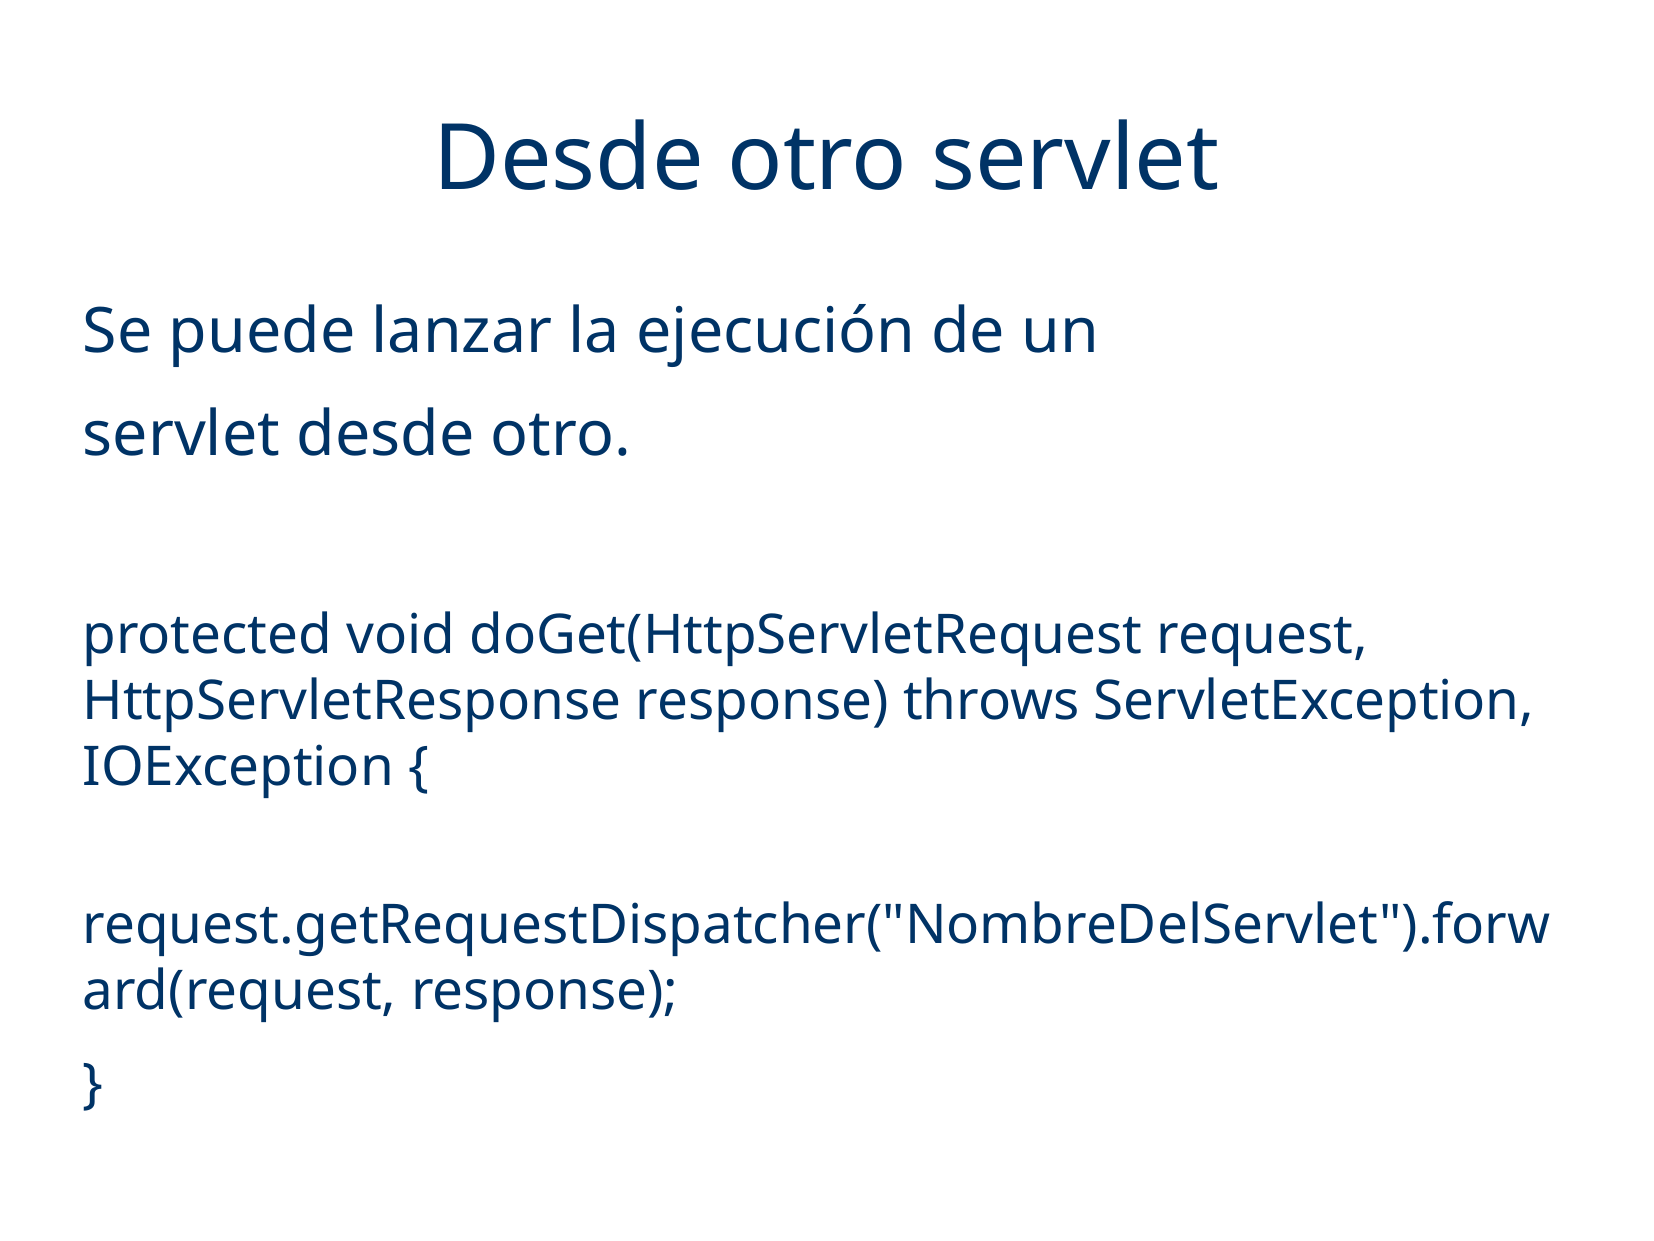

# Desde otro servlet
Se puede lanzar la ejecución de un
servlet desde otro.
protected void doGet(HttpServletRequest request, HttpServletResponse response) throws ServletException, IOException {
 request.getRequestDispatcher("NombreDelServlet").forward(request, response);
}